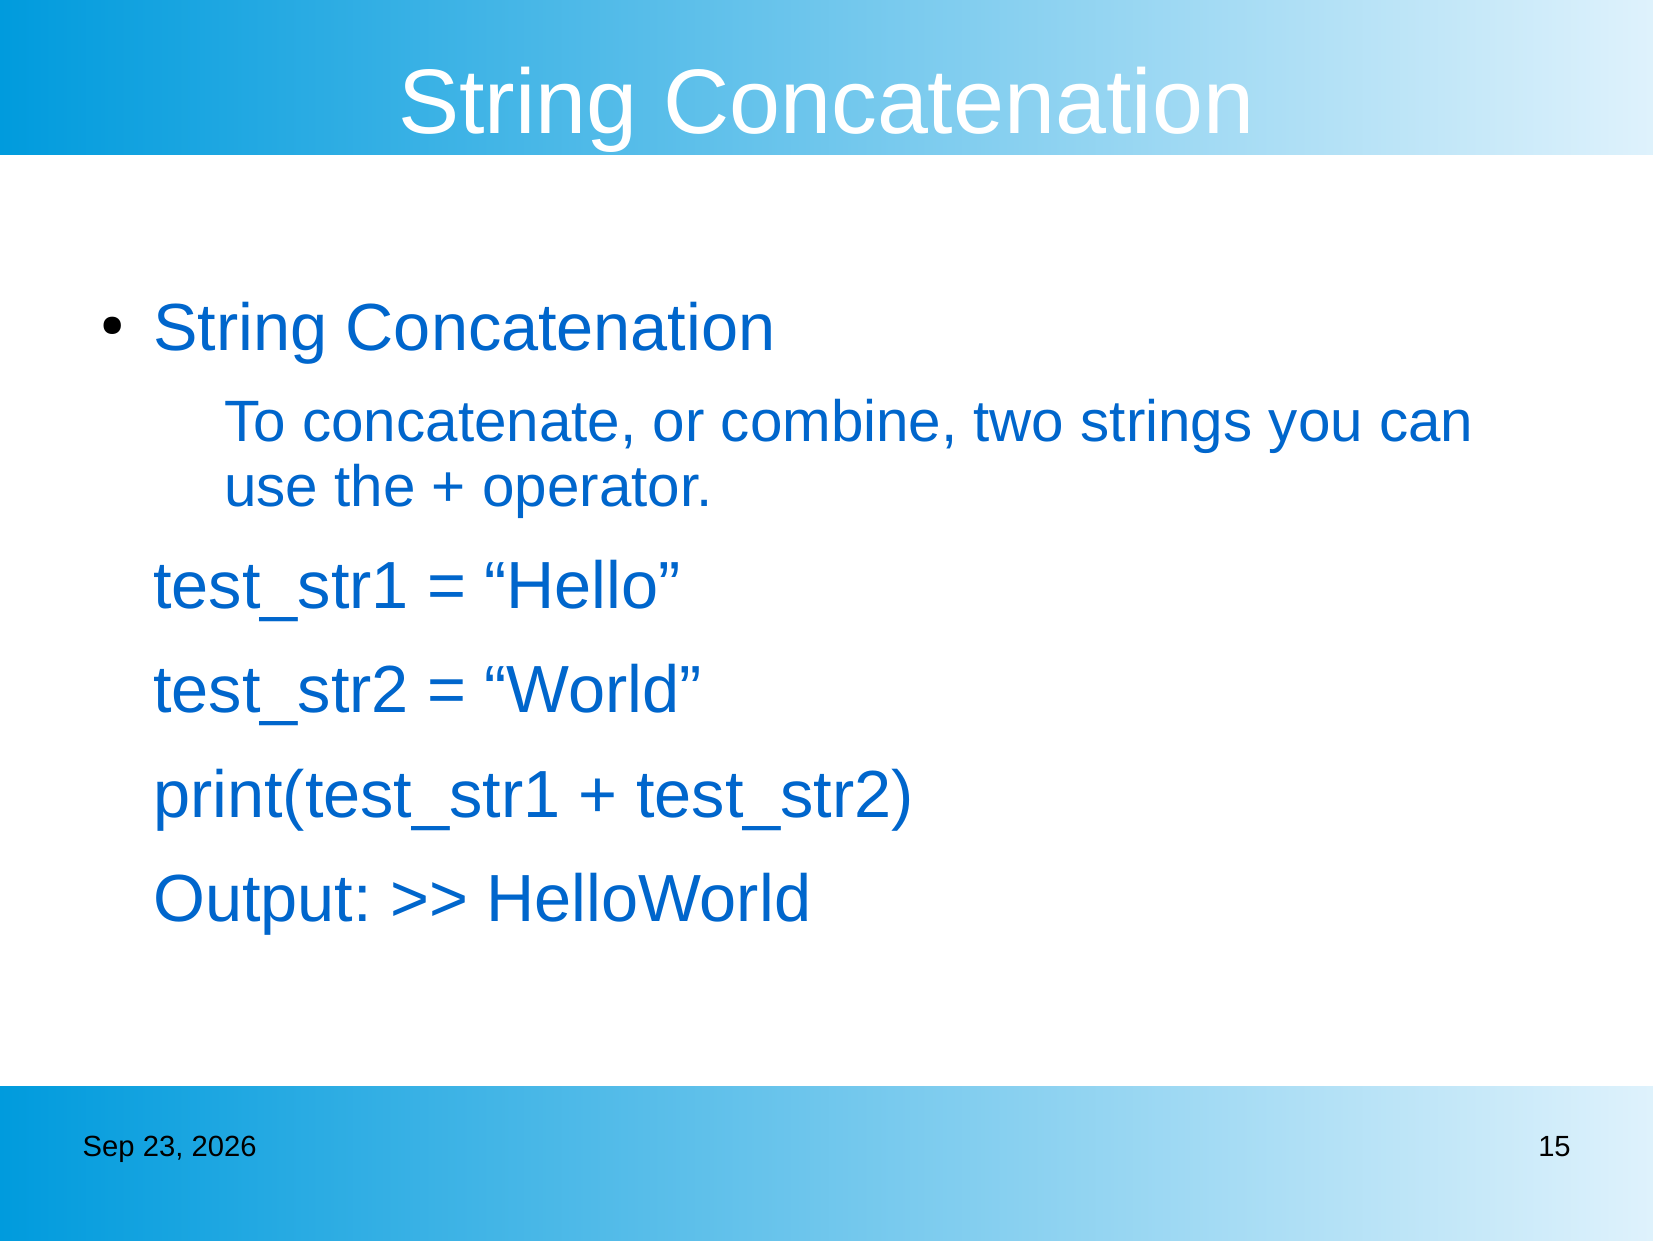

# String Concatenation
String Concatenation
To concatenate, or combine, two strings you can use the + operator.
test_str1 = “Hello”
test_str2 = “World”
print(test_str1 + test_str2)
Output: >> HelloWorld
15